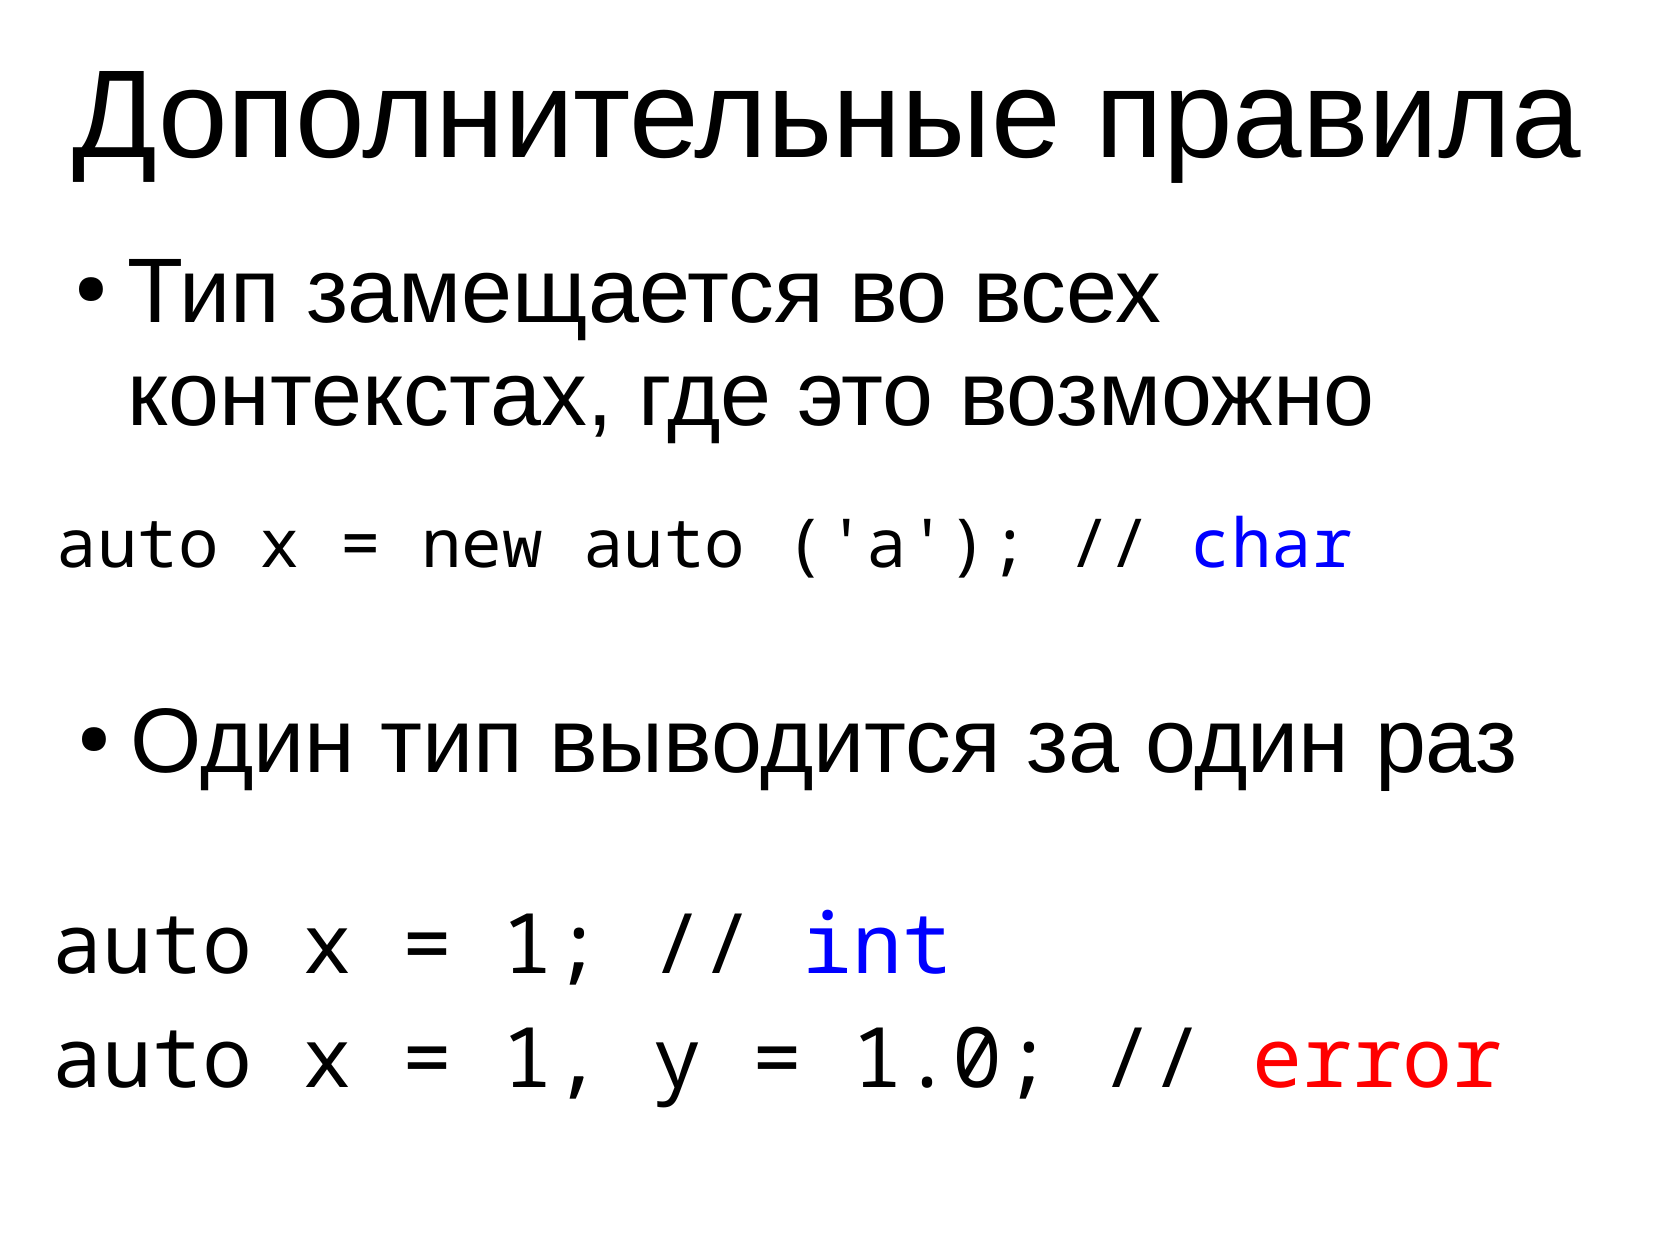

# Дополнительные правила
Тип замещается во всех контекстах, где это возможно
auto x = new auto ('a'); // char
Один тип выводится за один раз
auto x = 1; // int
auto x = 1, y = 1.0; // error